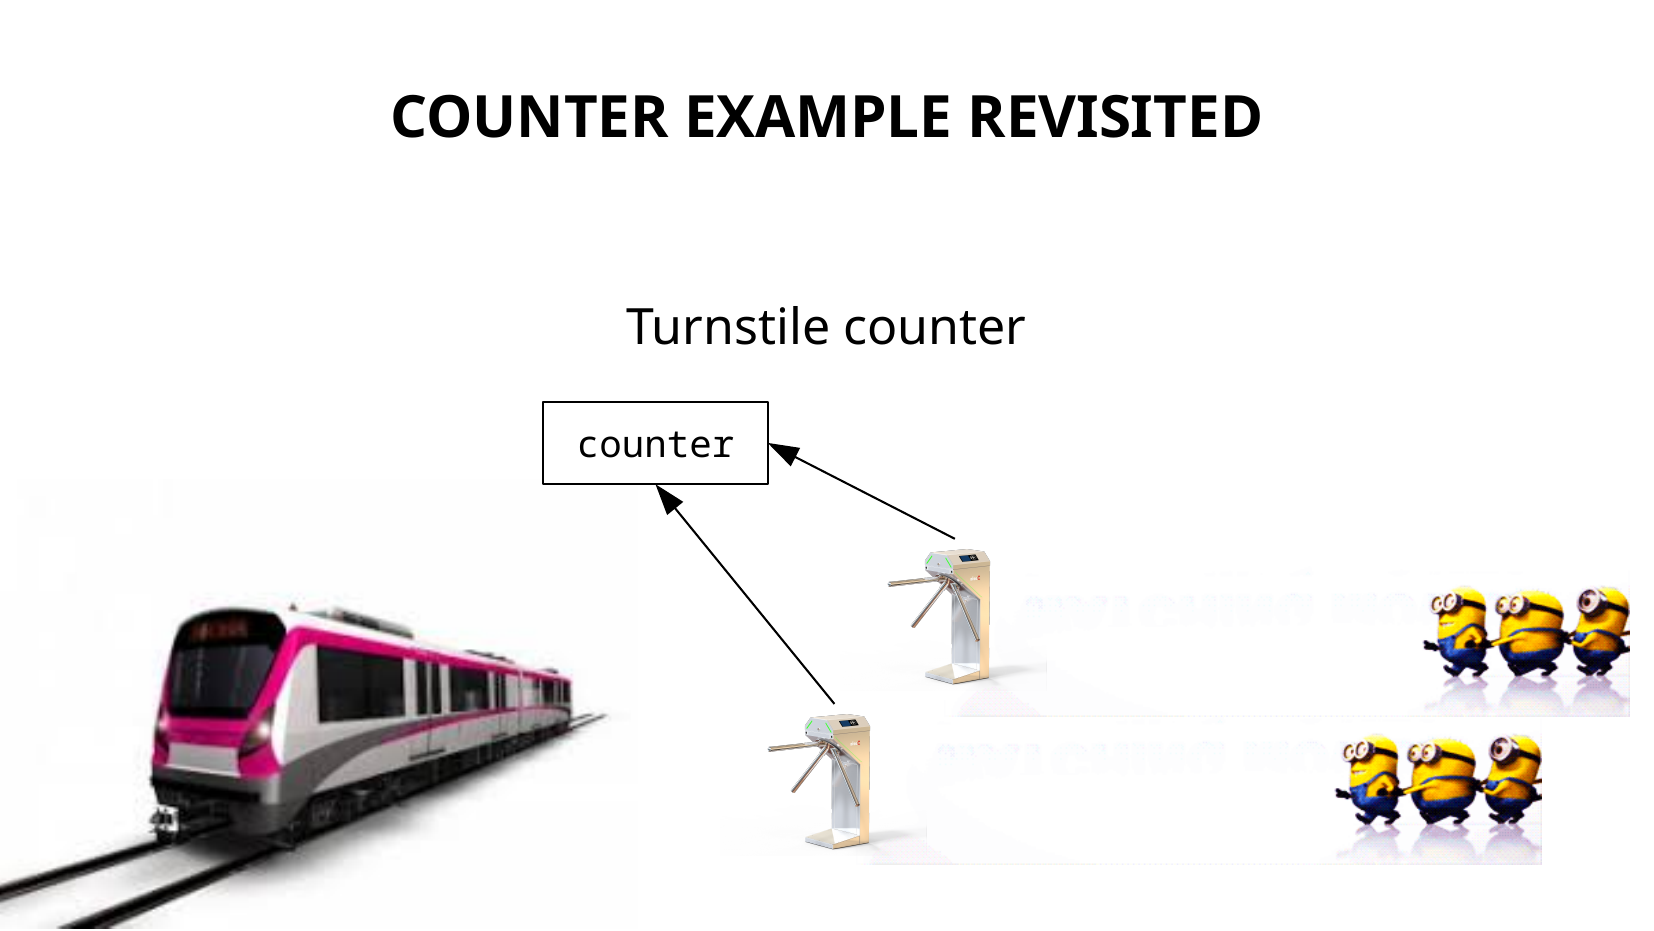

# COUNTER EXAMPLE REVISITED
Turnstile counter
counter